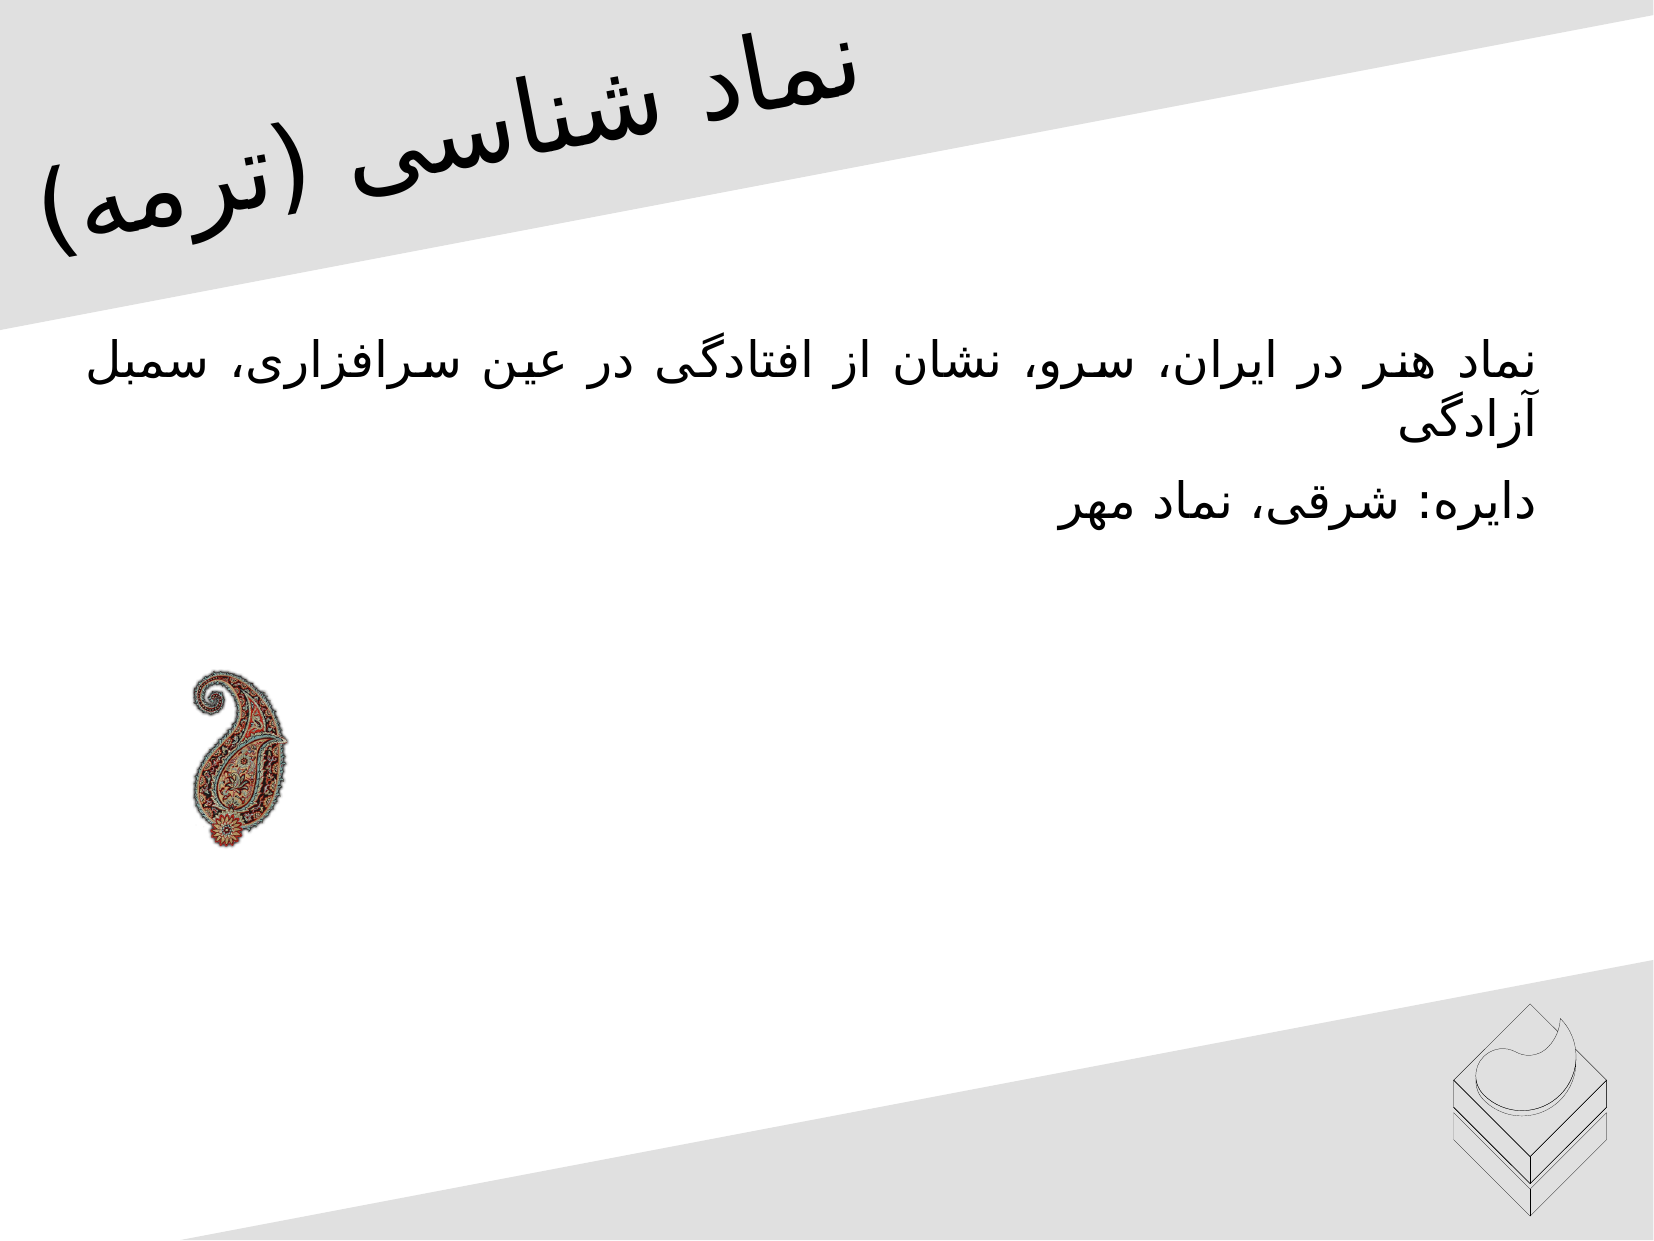

# نماد شناسی (ترمه)
نماد هنر در ایران، سرو، نشان از افتادگی در عین سرافزاری، سمبل آزادگی
دایره: شرقی، نماد مهر